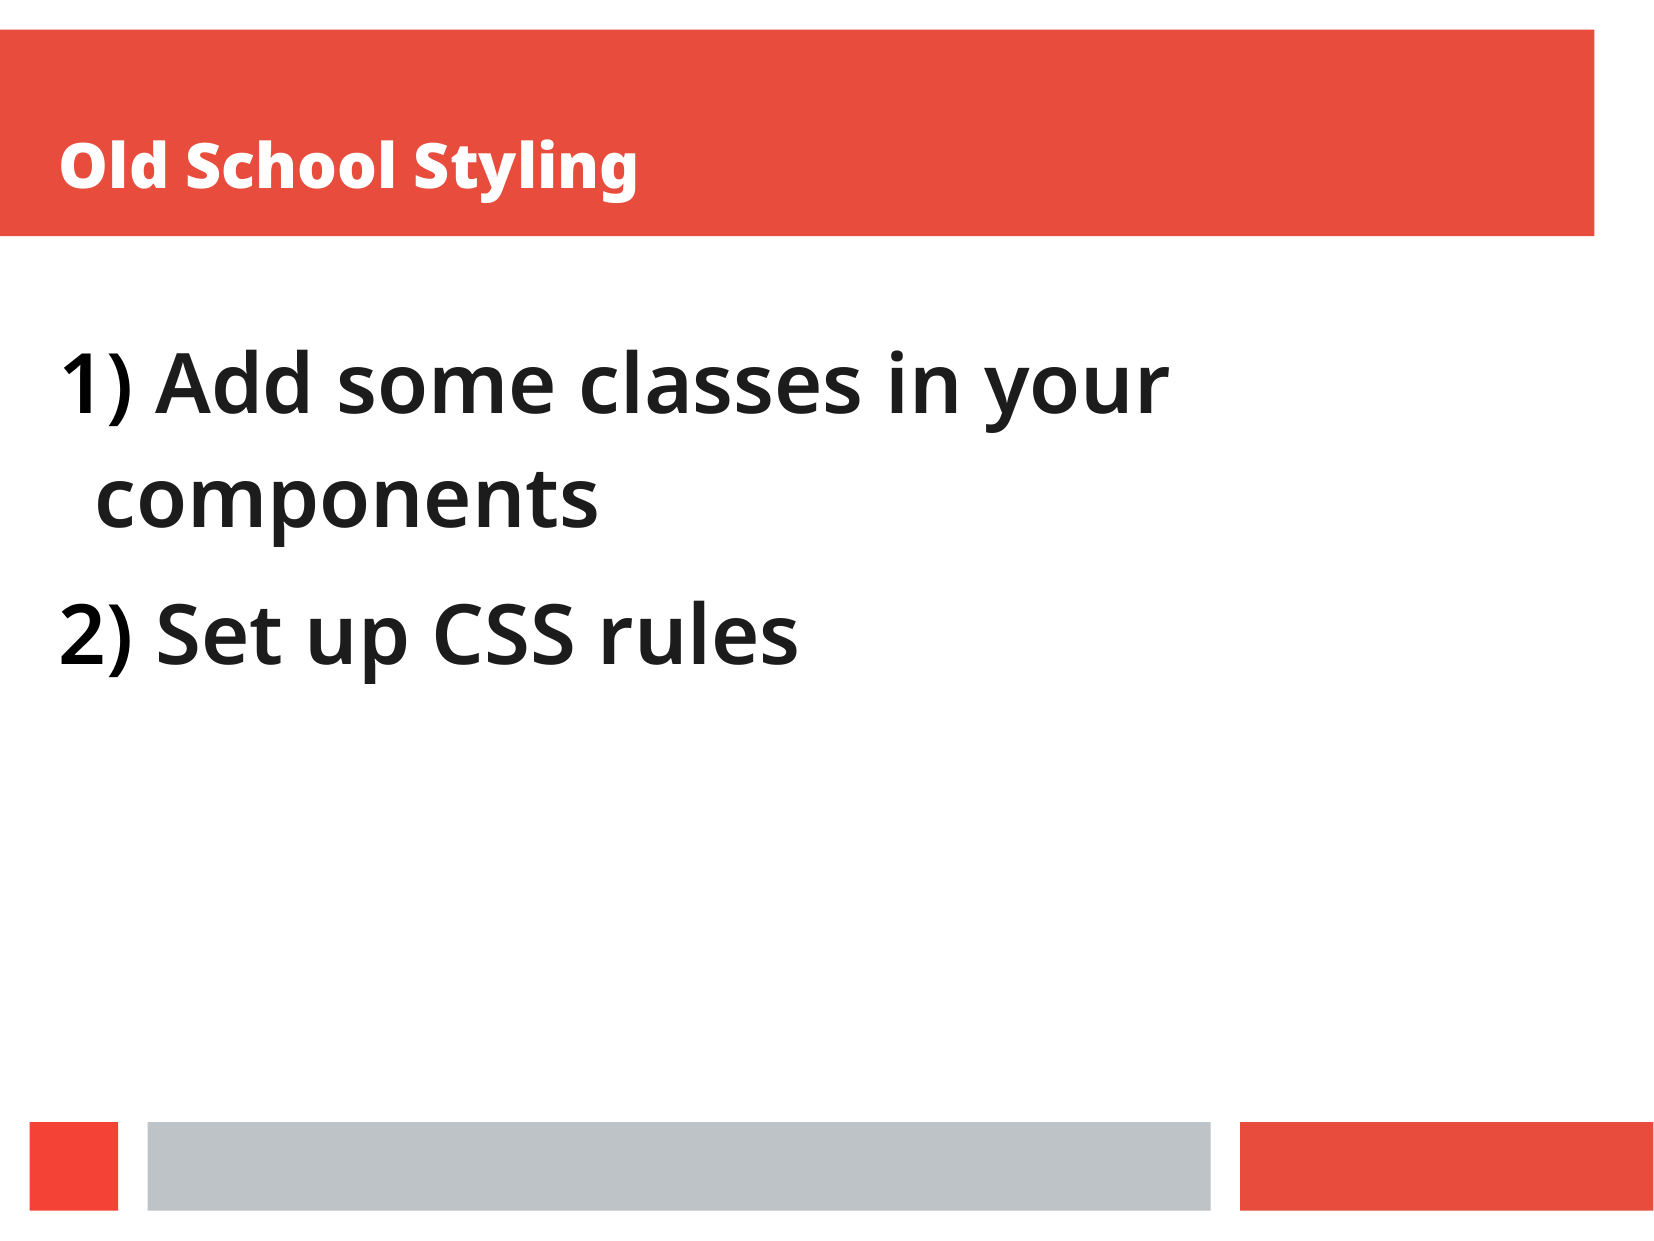

# Old School Styling
 Add some classes in your components
 Set up CSS rules